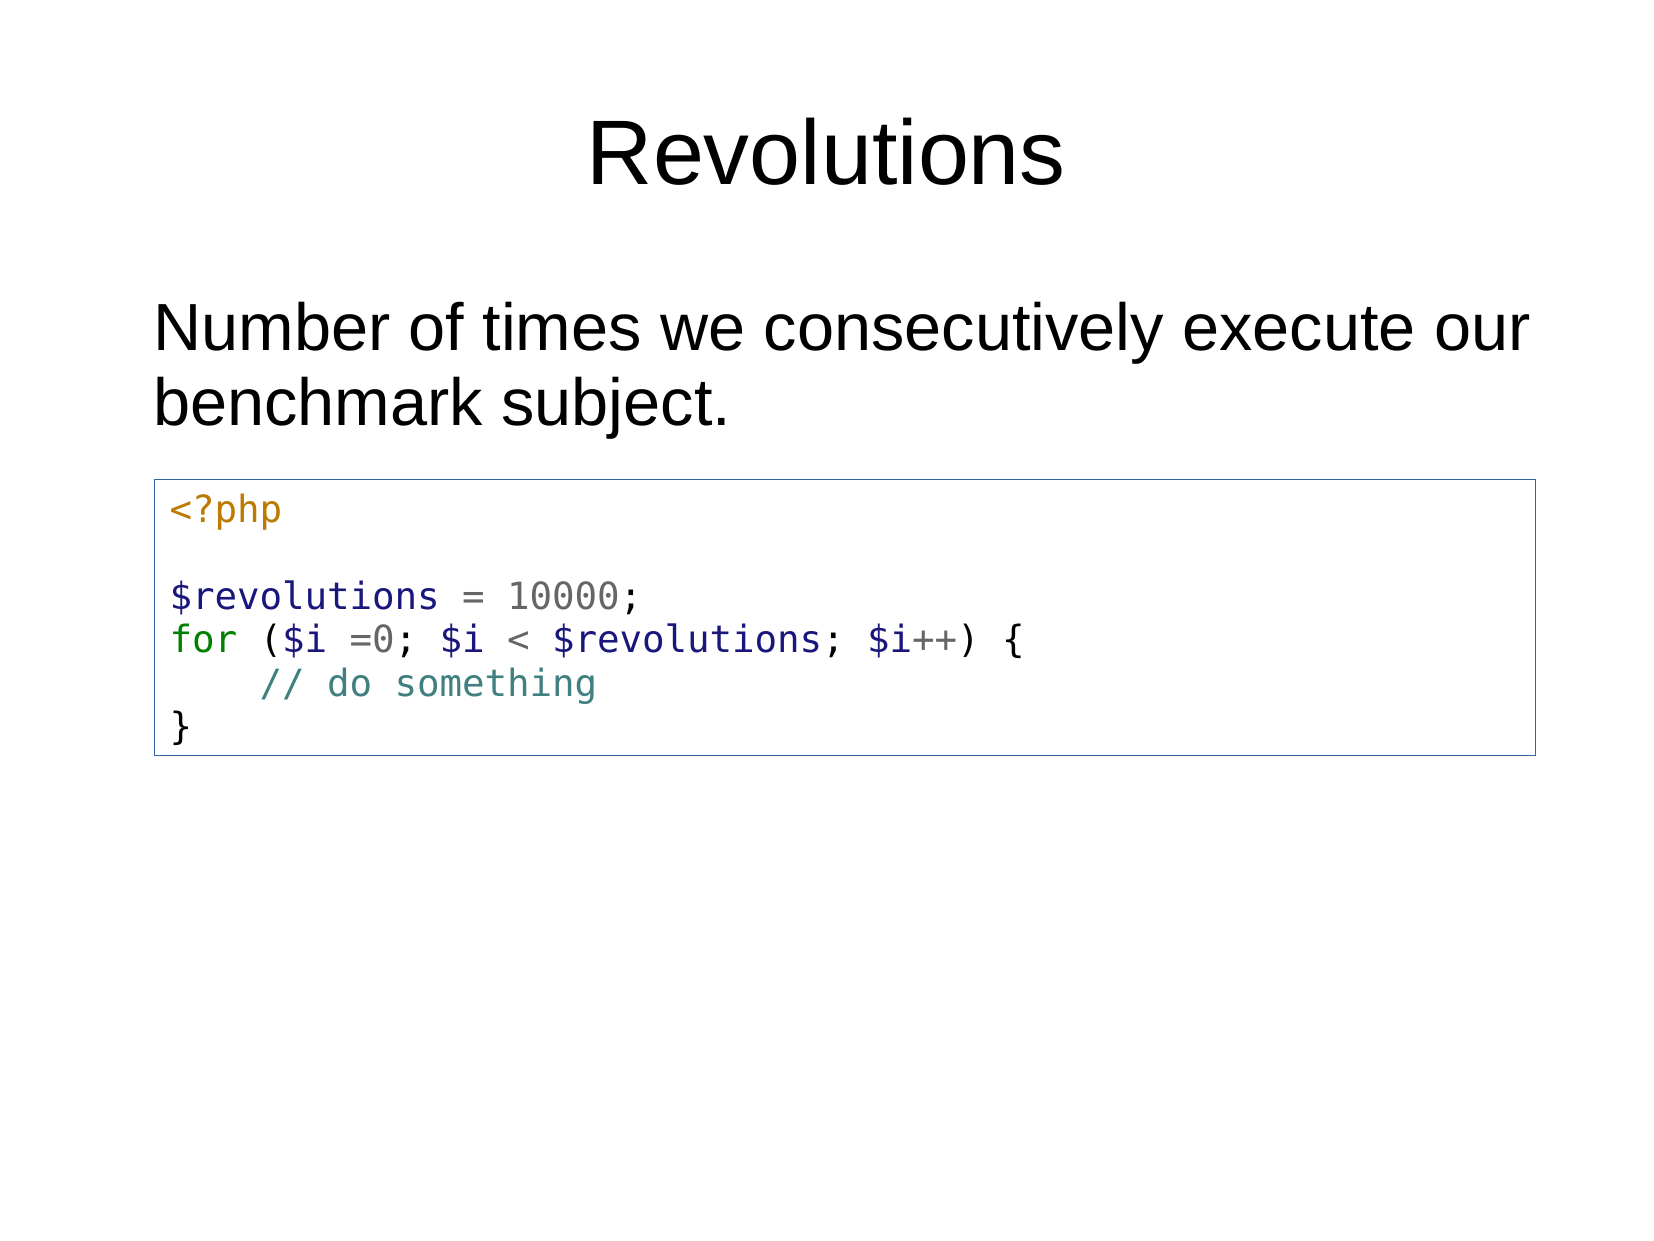

# Revolutions
Number of times we consecutively execute our benchmark subject.
<?php
$revolutions = 10000;
for ($i =0; $i < $revolutions; $i++) {
 // do something
}